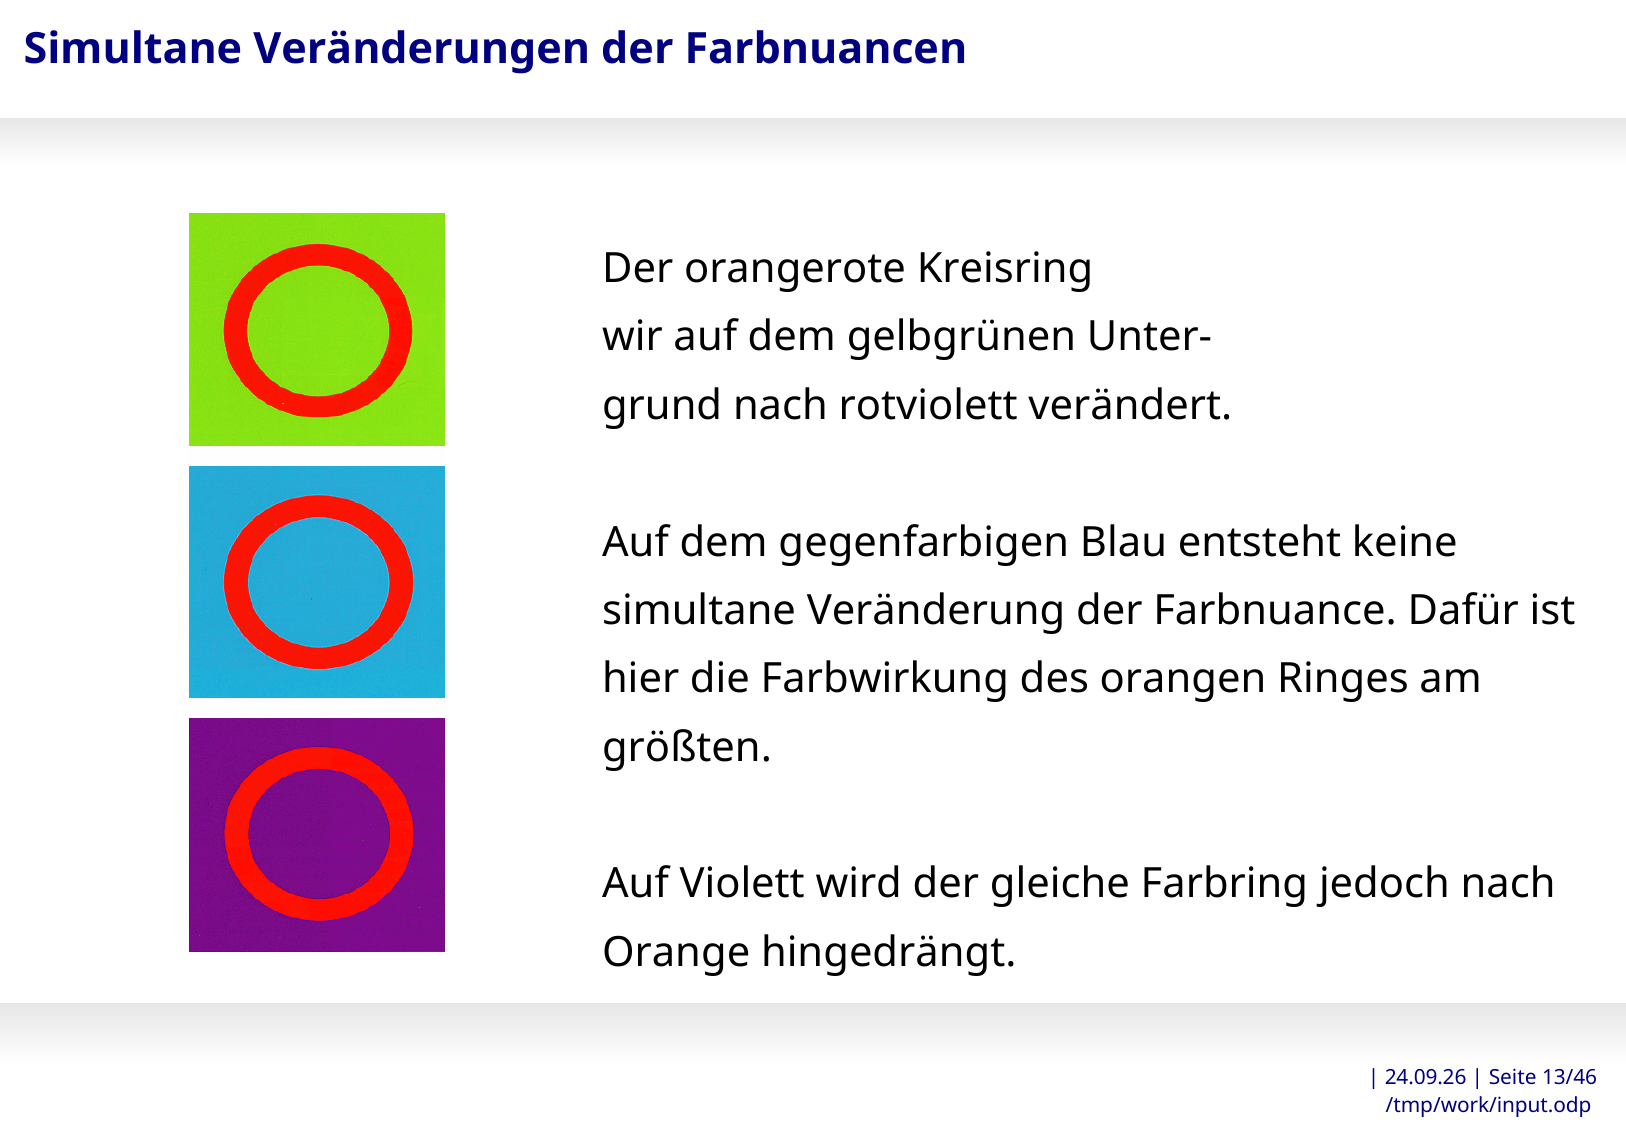

# Simultane Veränderungen der Farbnuancen
Der orangerote Kreisring
wir auf dem gelbgrünen Unter-
grund nach rotviolett verändert.
Auf dem gegenfarbigen Blau entsteht keine simultane Veränderung der Farbnuance. Dafür ist hier die Farbwirkung des orangen Ringes am größten.
Auf Violett wird der gleiche Farbring jedoch nach Orange hingedrängt.